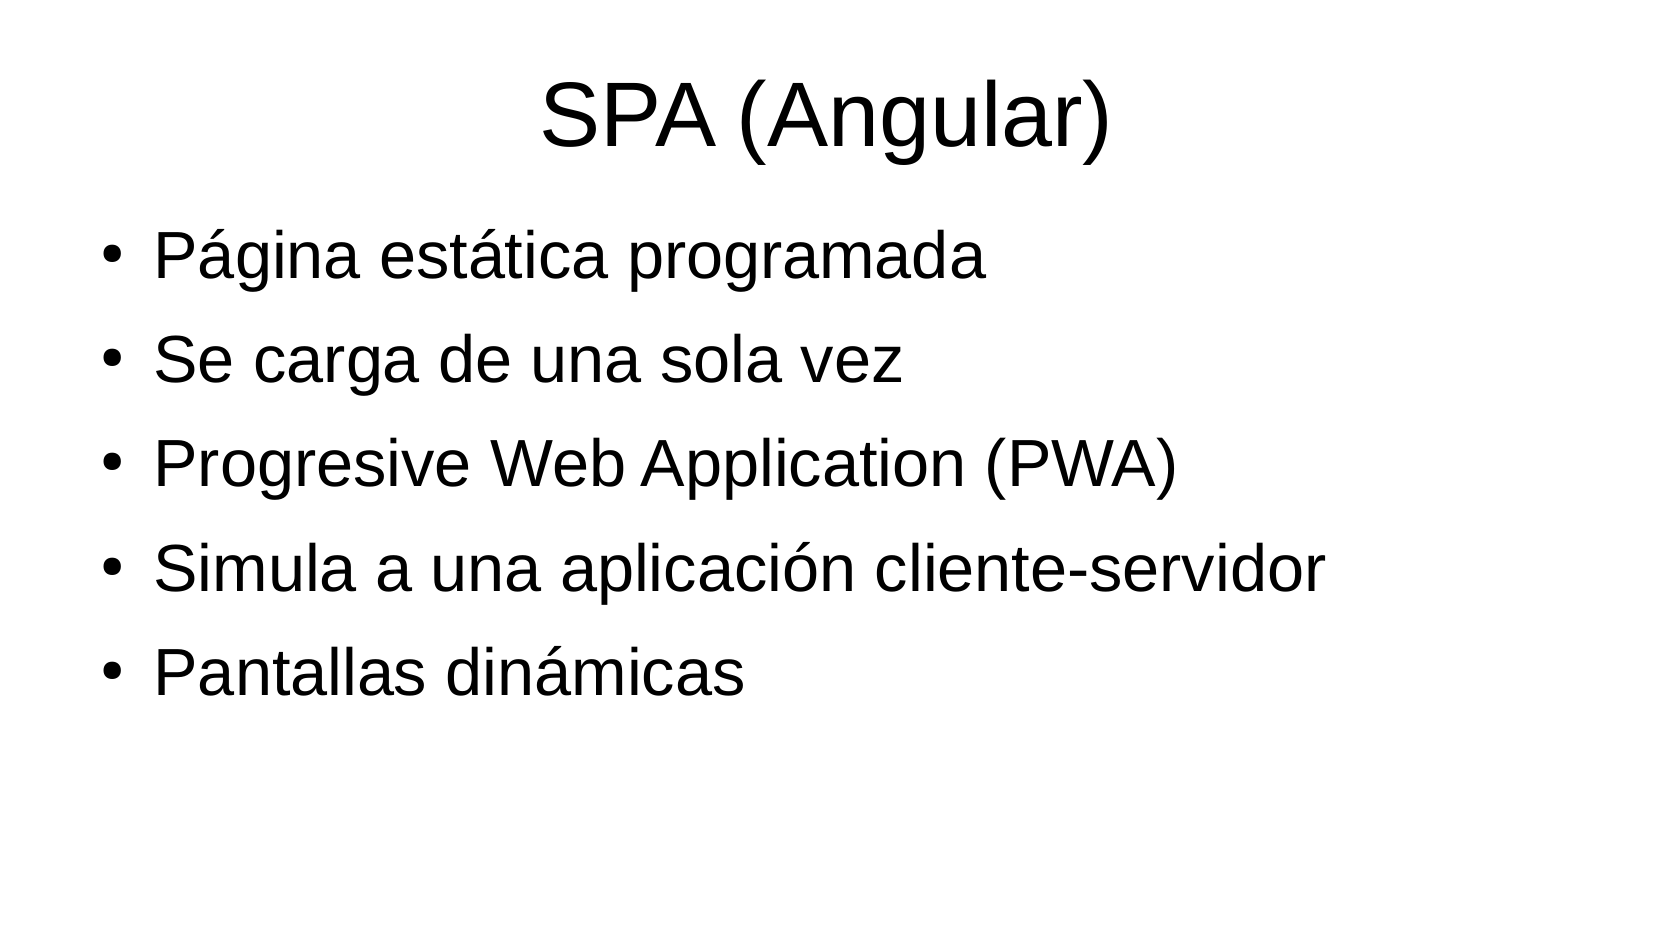

# SPA (Angular)
Página estática programada
Se carga de una sola vez
Progresive Web Application (PWA)
Simula a una aplicación cliente-servidor
Pantallas dinámicas